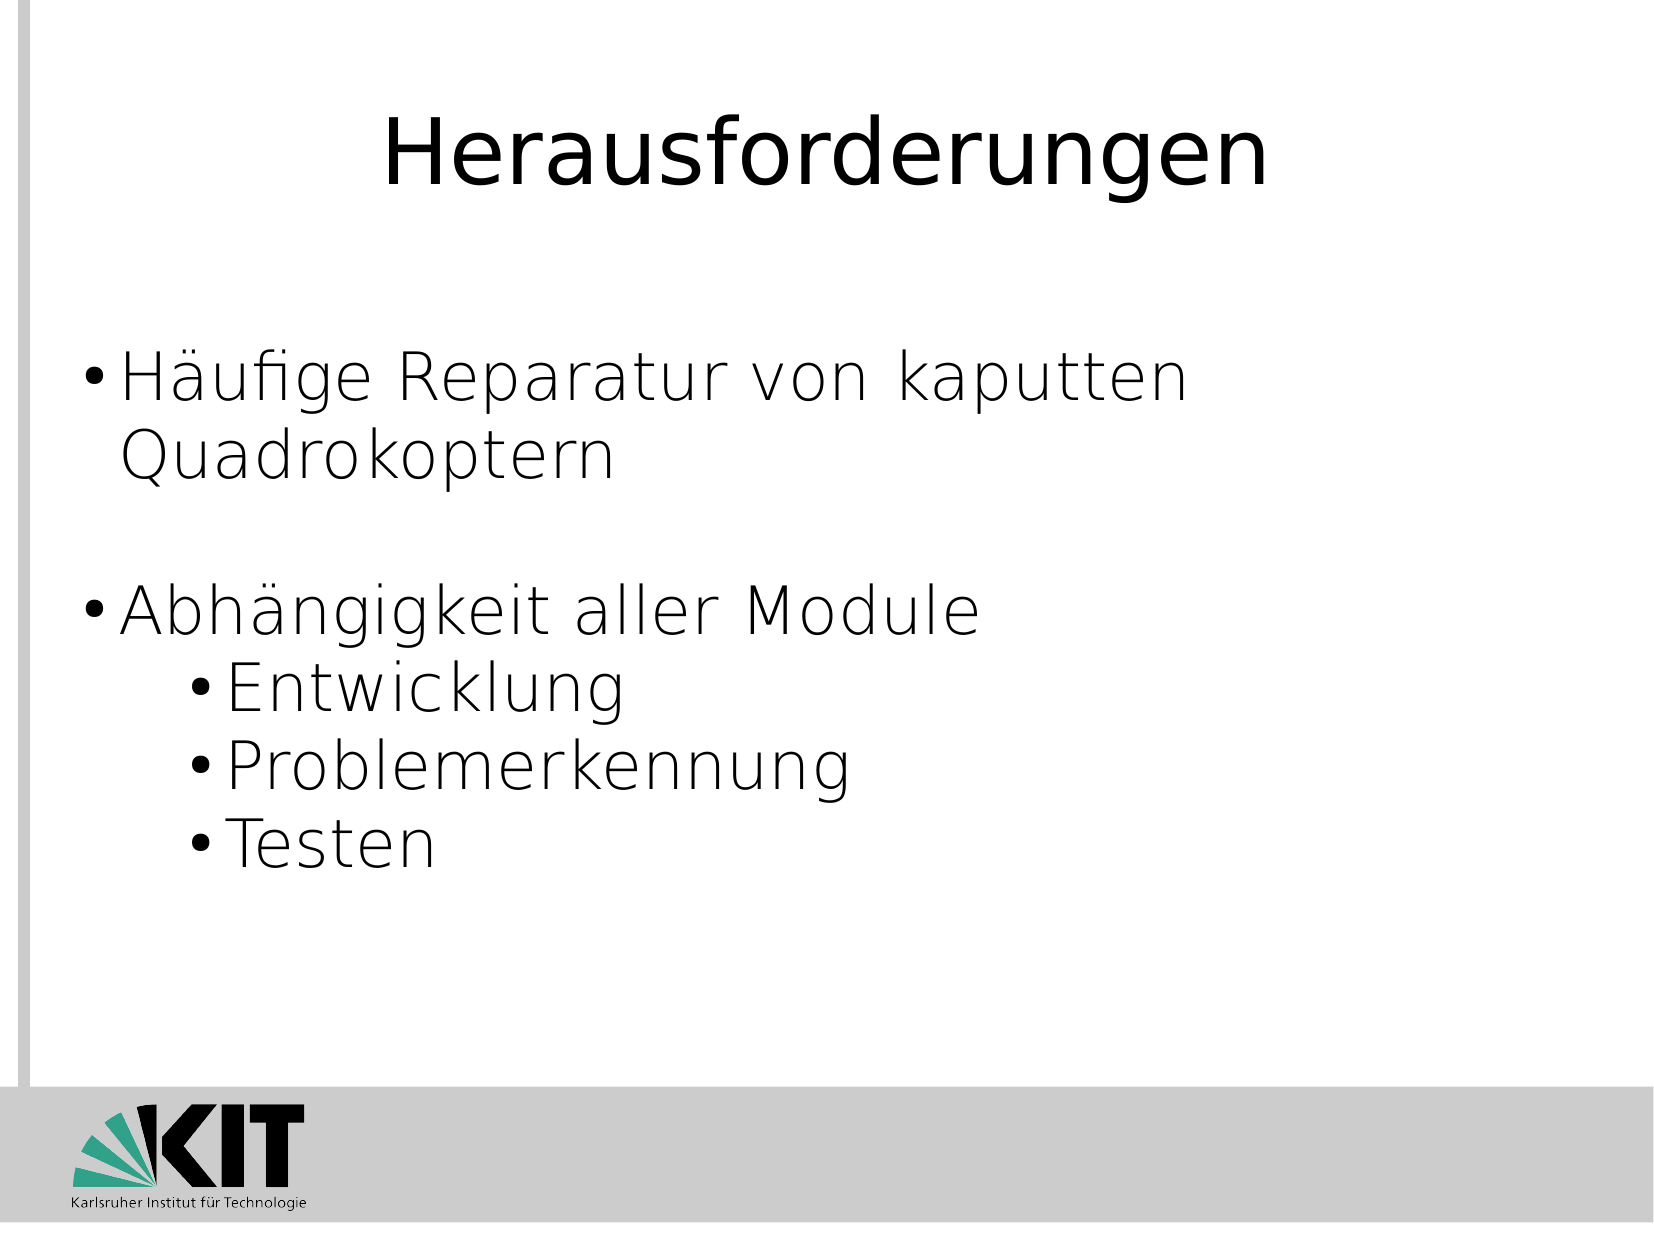

# Herausforderungen
Häufige Reparatur von kaputten Quadrokoptern
Abhängigkeit aller Module
Entwicklung
Problemerkennung
Testen